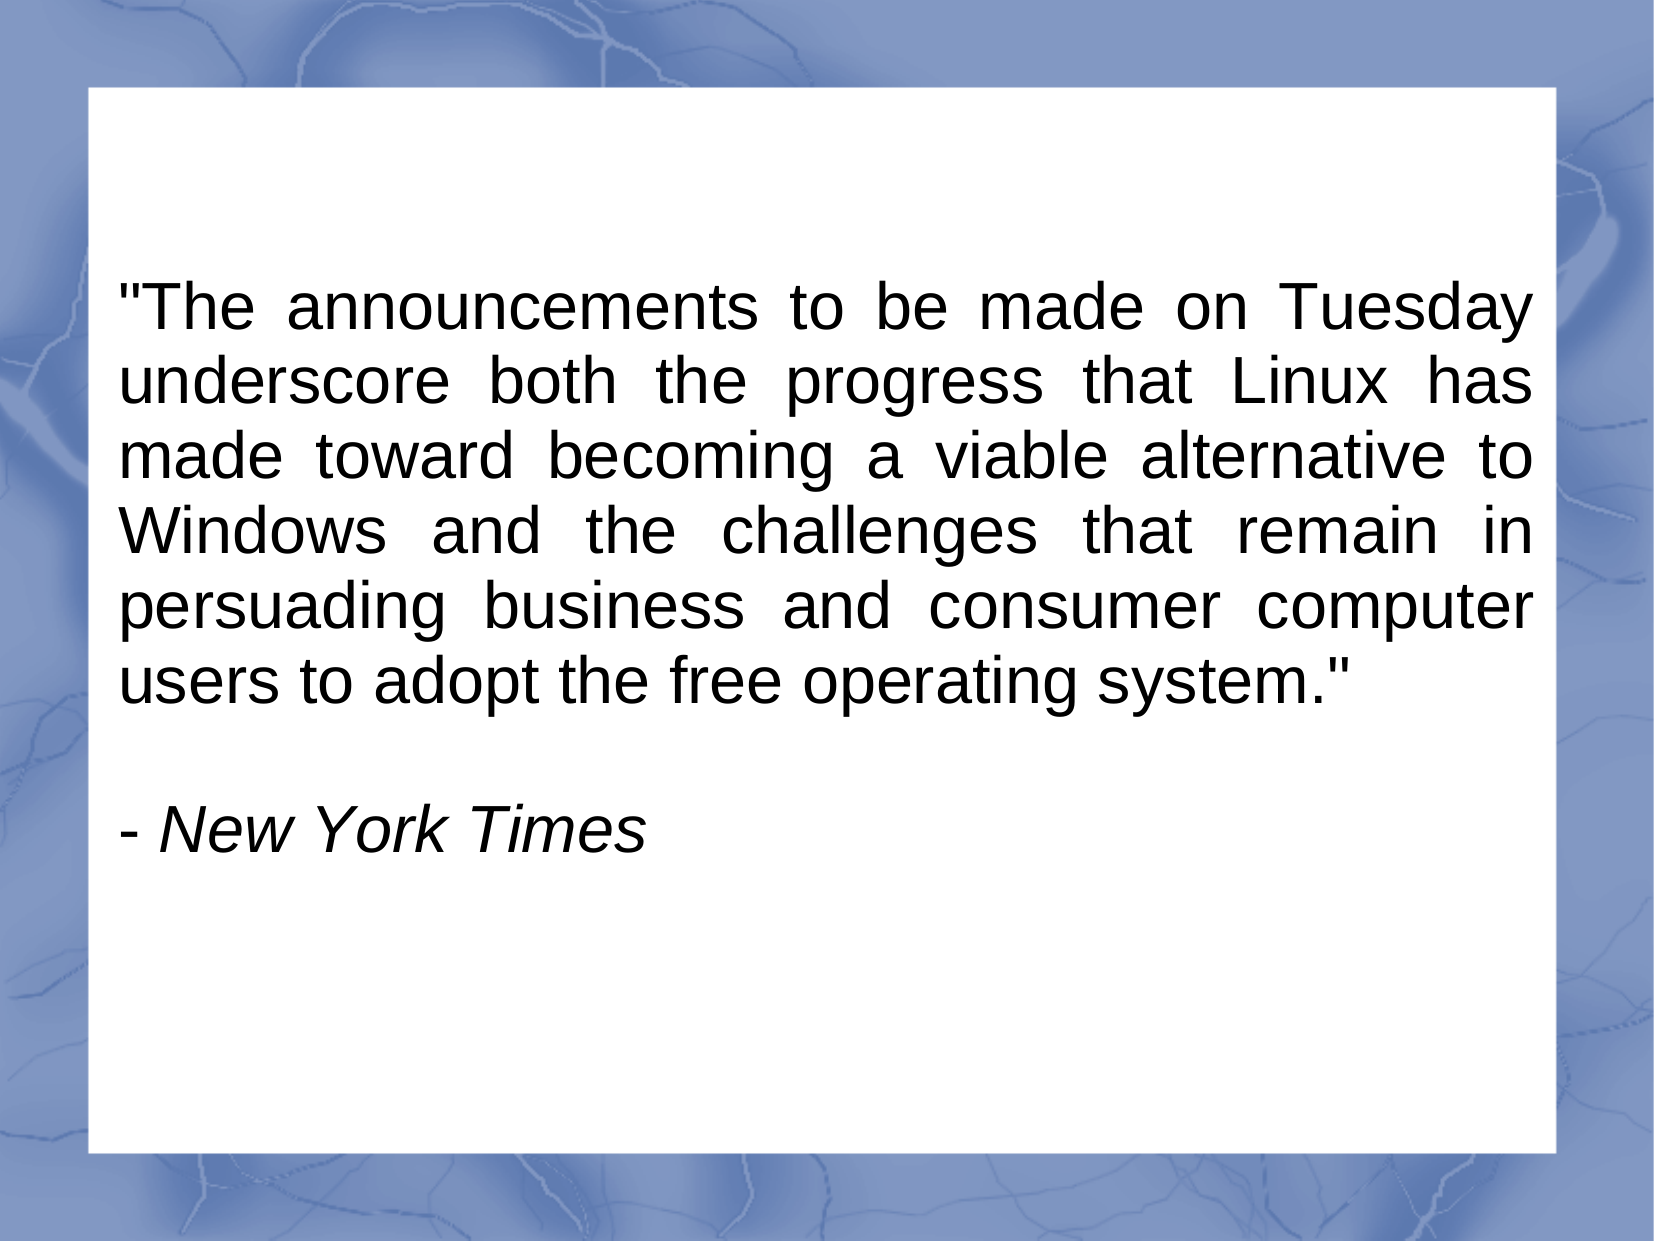

# "The announcements to be made on Tuesday underscore both the progress that Linux has made toward becoming a viable alternative to Windows and the challenges that remain in persuading business and consumer computer users to adopt the free operating system."
- New York Times